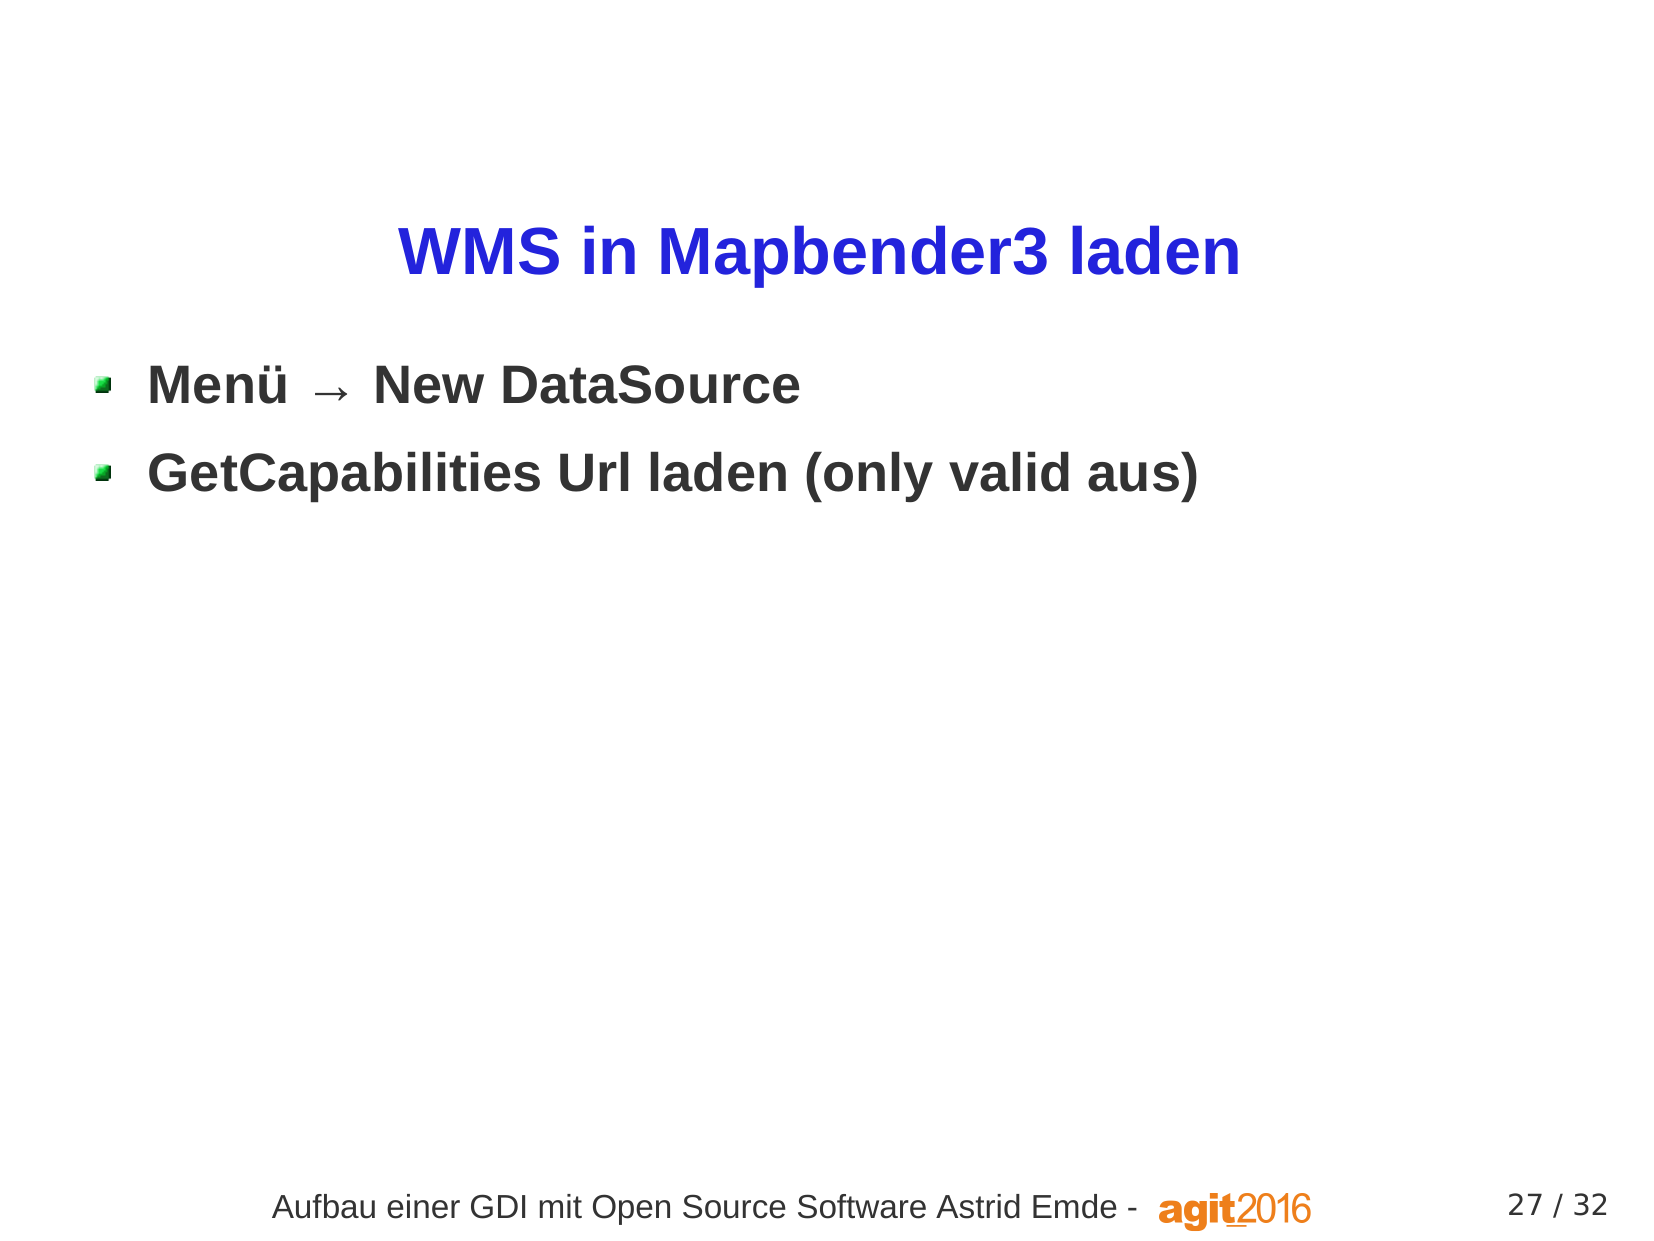

# WMS in Mapbender3 laden
Menü → New DataSource
GetCapabilities Url laden (only valid aus)